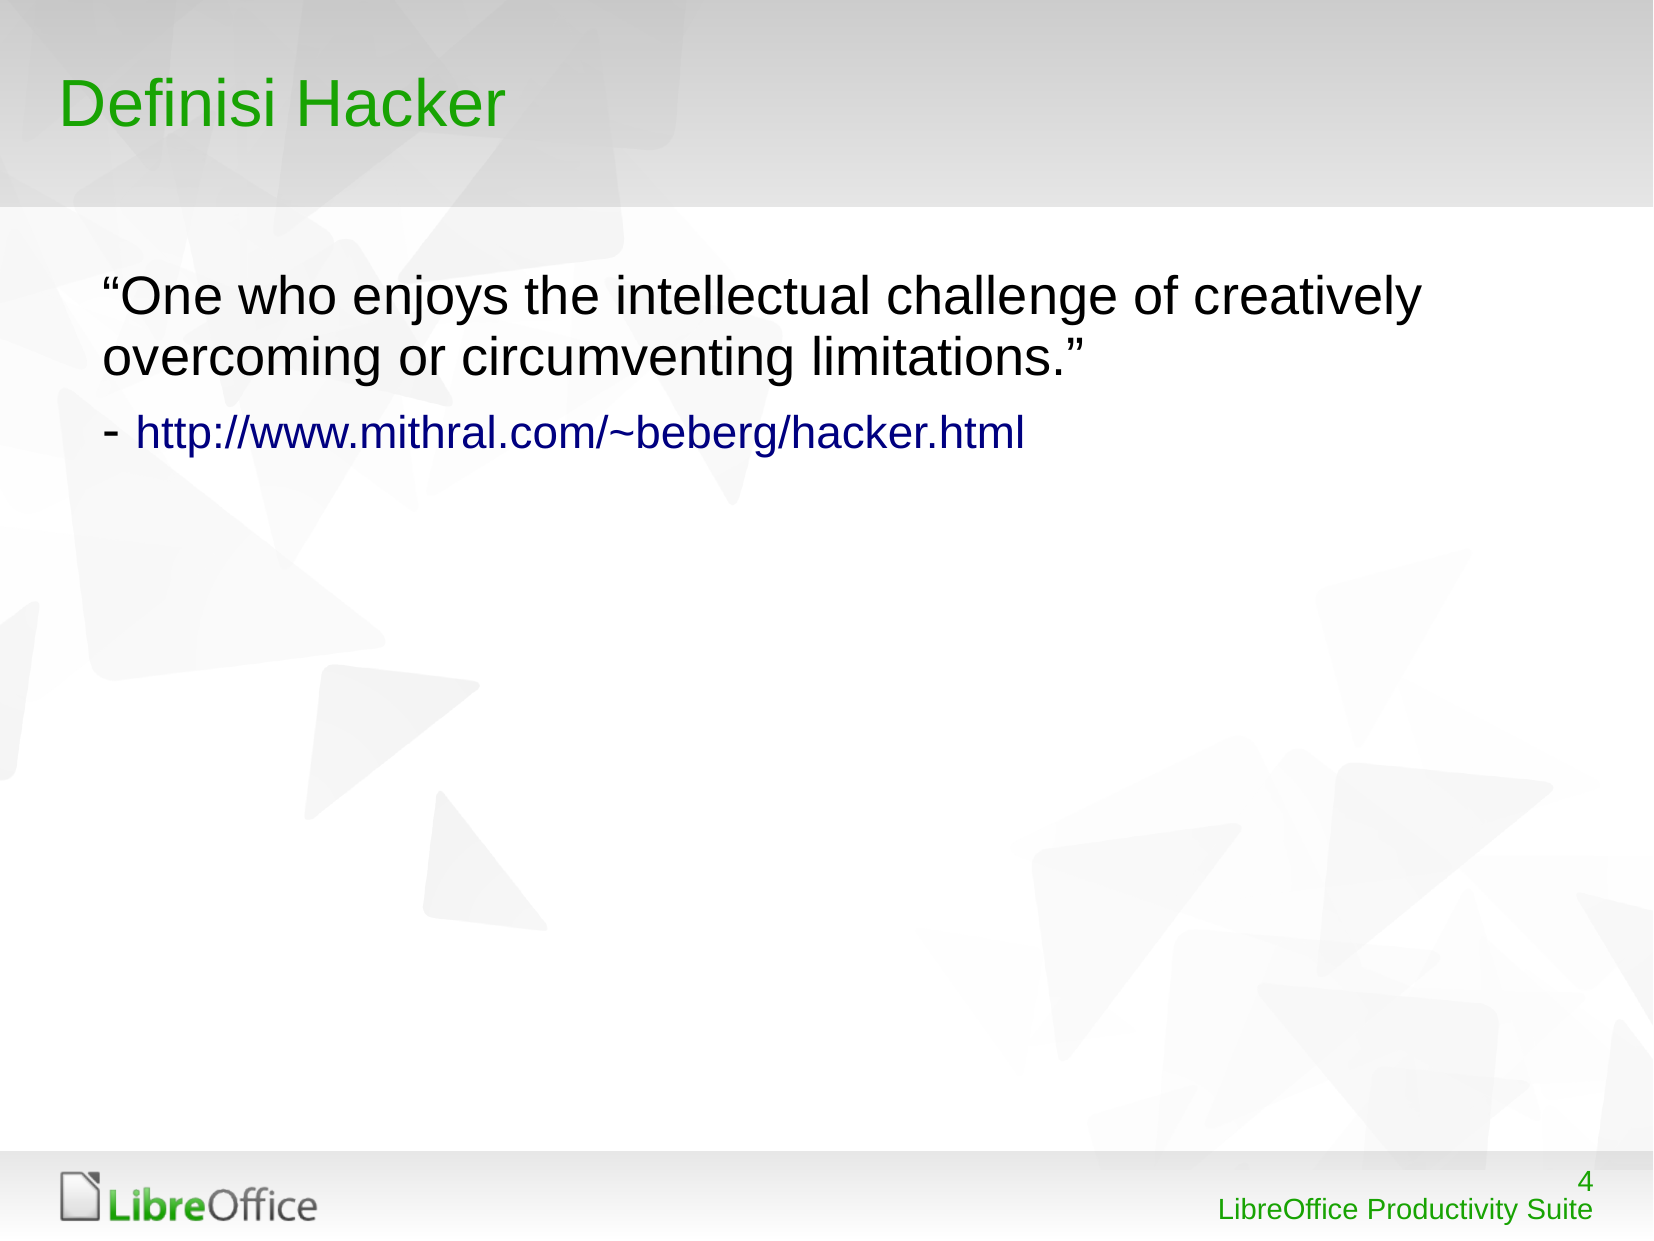

# Definisi Hacker
“One who enjoys the intellectual challenge of creatively overcoming or circumventing limitations.”
- http://www.mithral.com/~beberg/hacker.html
4
LibreOffice Productivity Suite